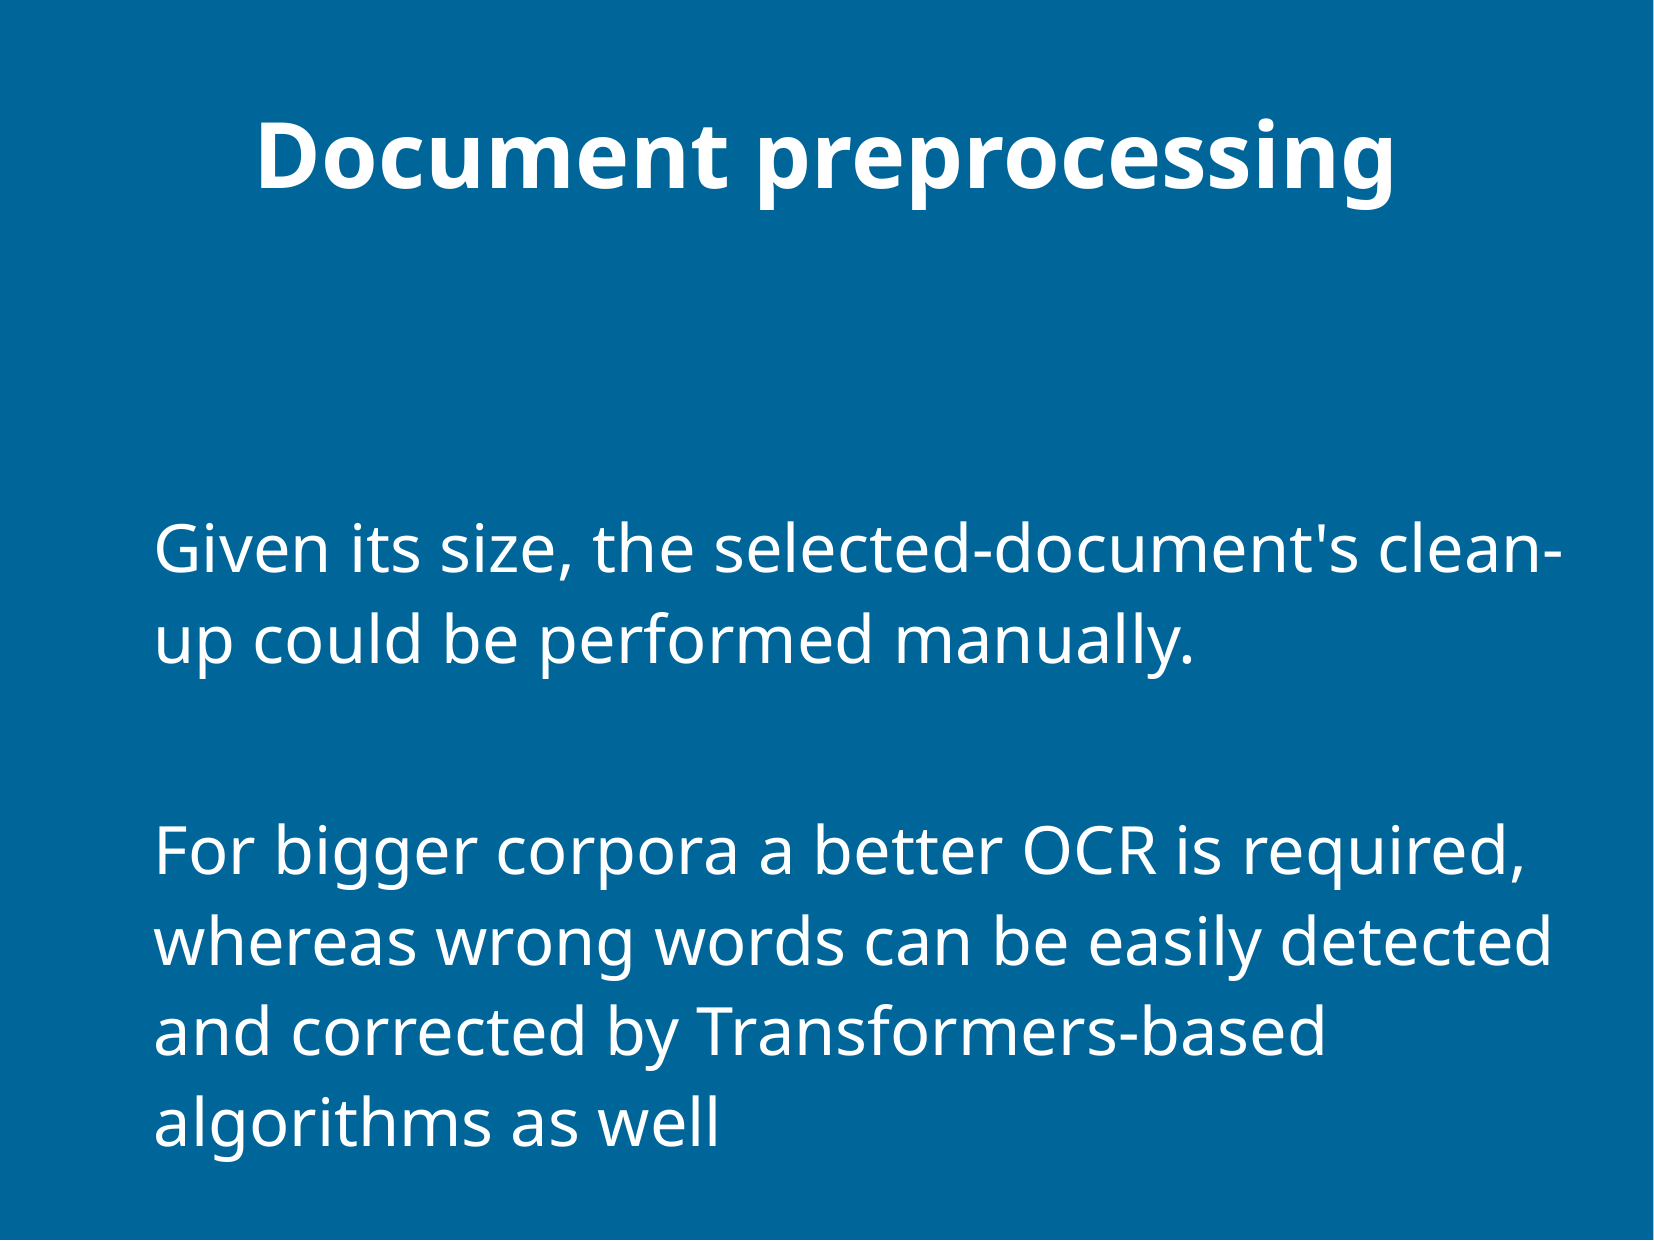

# Document preprocessing
Given its size, the selected-document's clean-up could be performed manually.
For bigger corpora a better OCR is required, whereas wrong words can be easily detected and corrected by Transformers-based algorithms as well